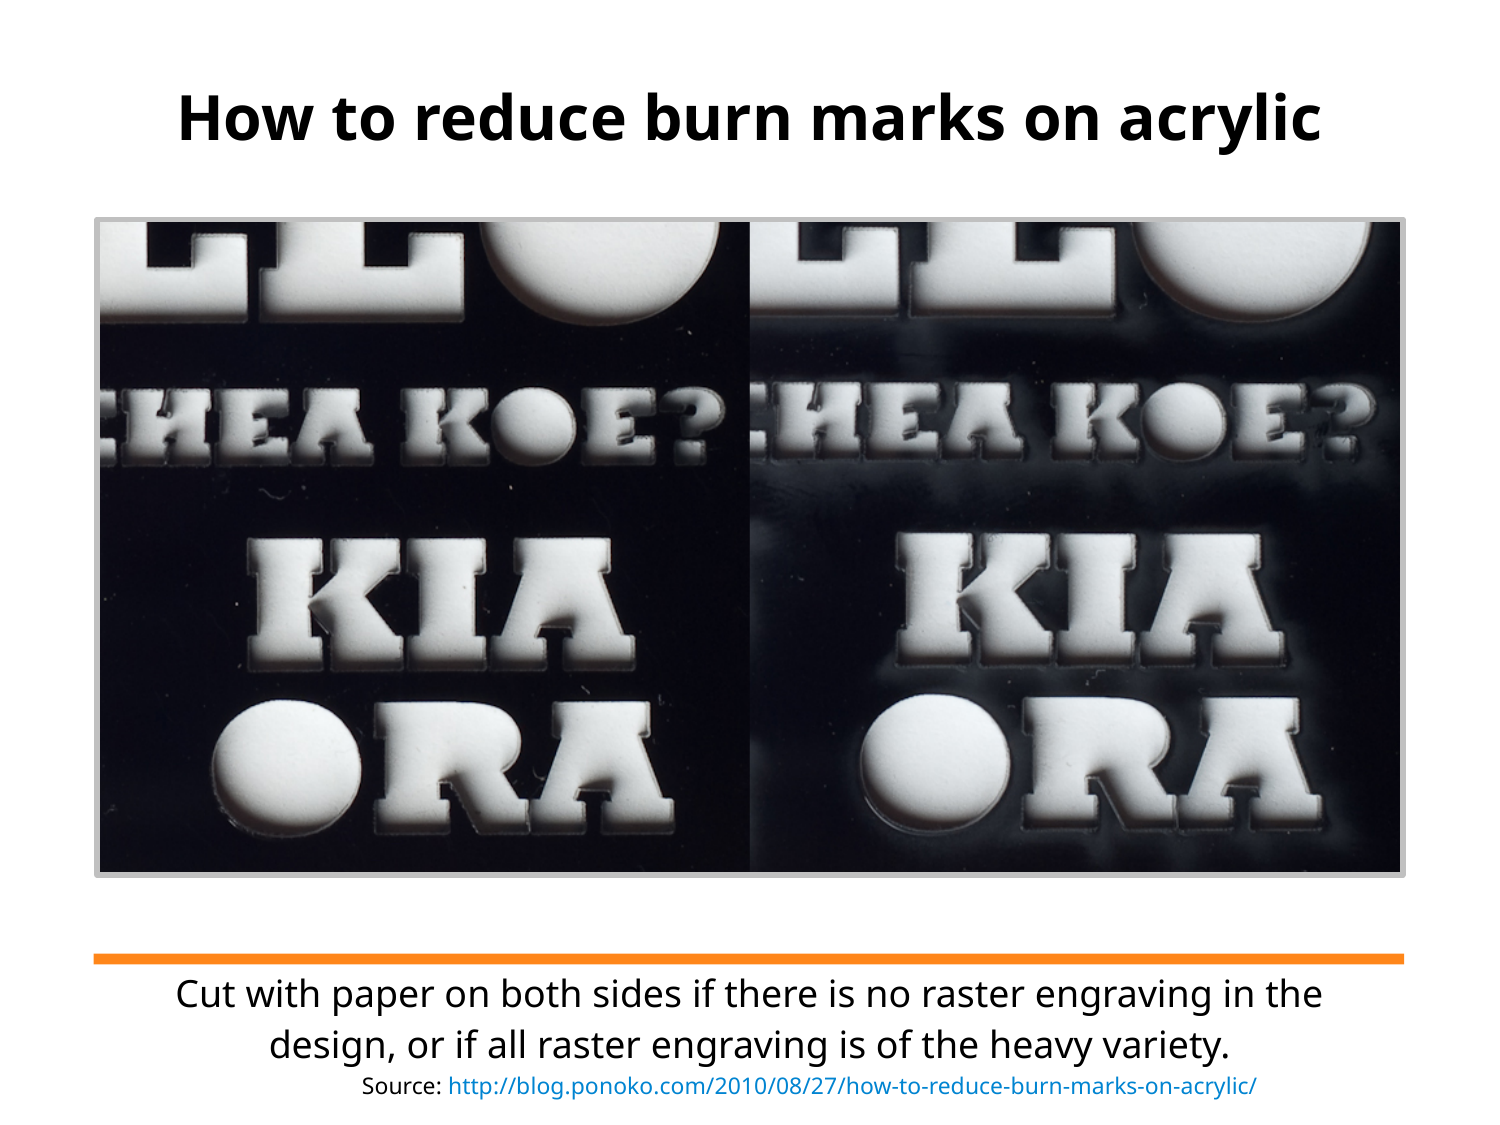

# How to reduce burn marks on acrylic
Cut with paper on both sides if there is no raster engraving in the design, or if all raster engraving is of the heavy variety.
Source: http://blog.ponoko.com/2010/08/27/how-to-reduce-burn-marks-on-acrylic/